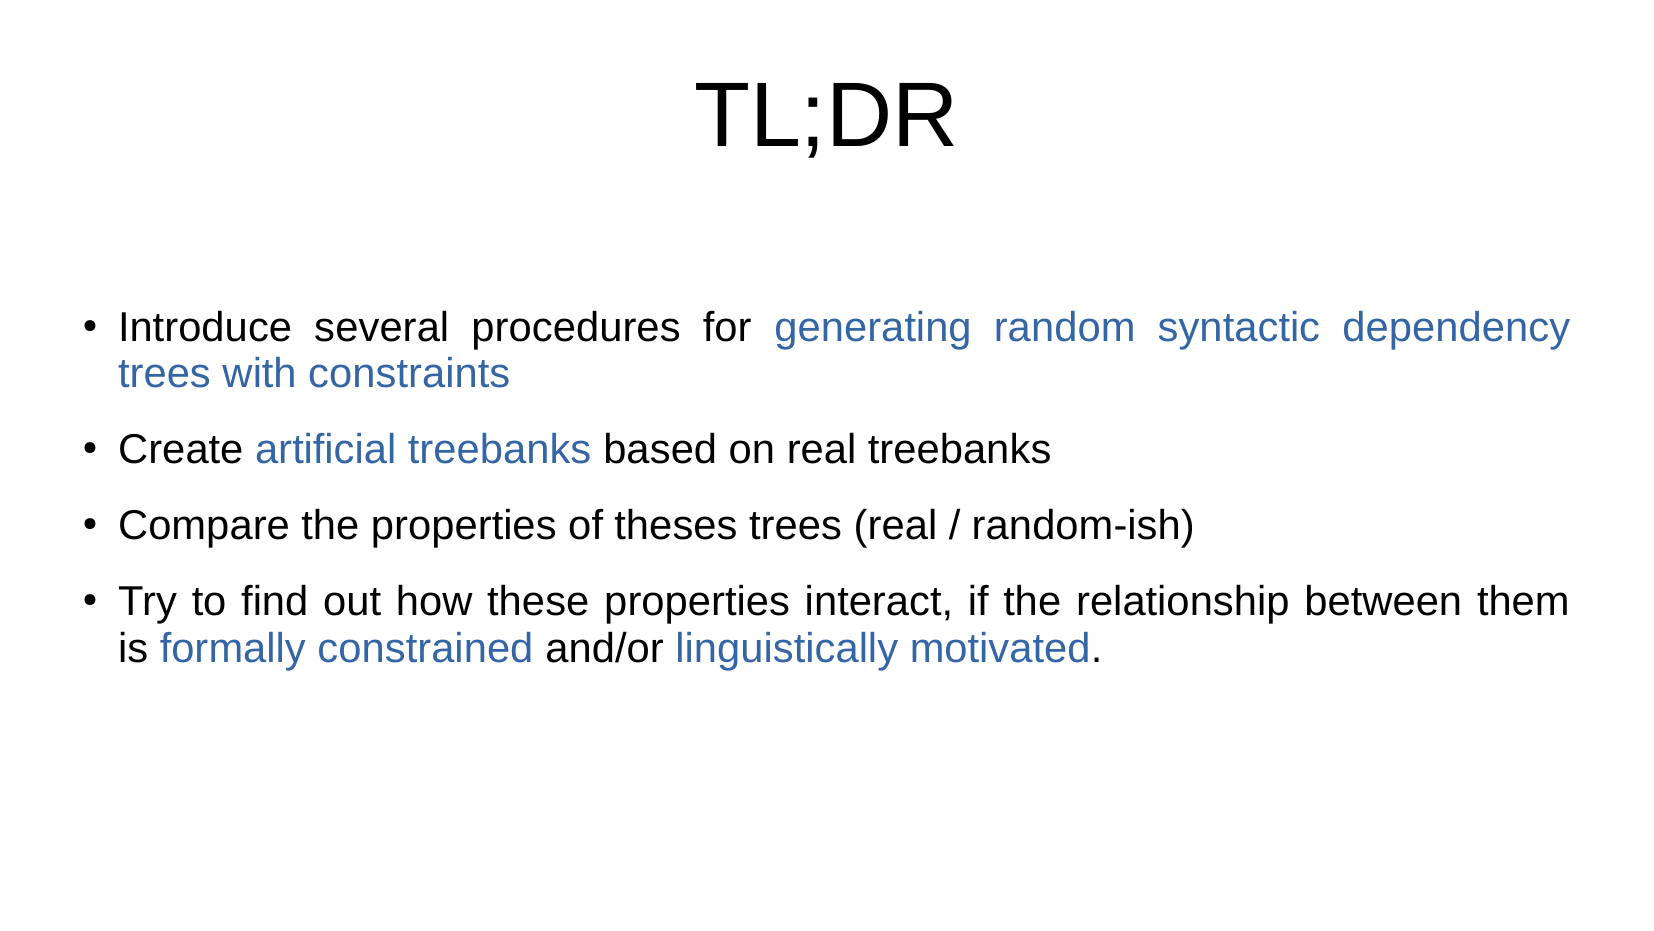

# TL;DR
Introduce several procedures for generating random syntactic dependency trees with constraints
Create artificial treebanks based on real treebanks
Compare the properties of theses trees (real / random-ish)
Try to find out how these properties interact, if the relationship between them is formally constrained and/or linguistically motivated.